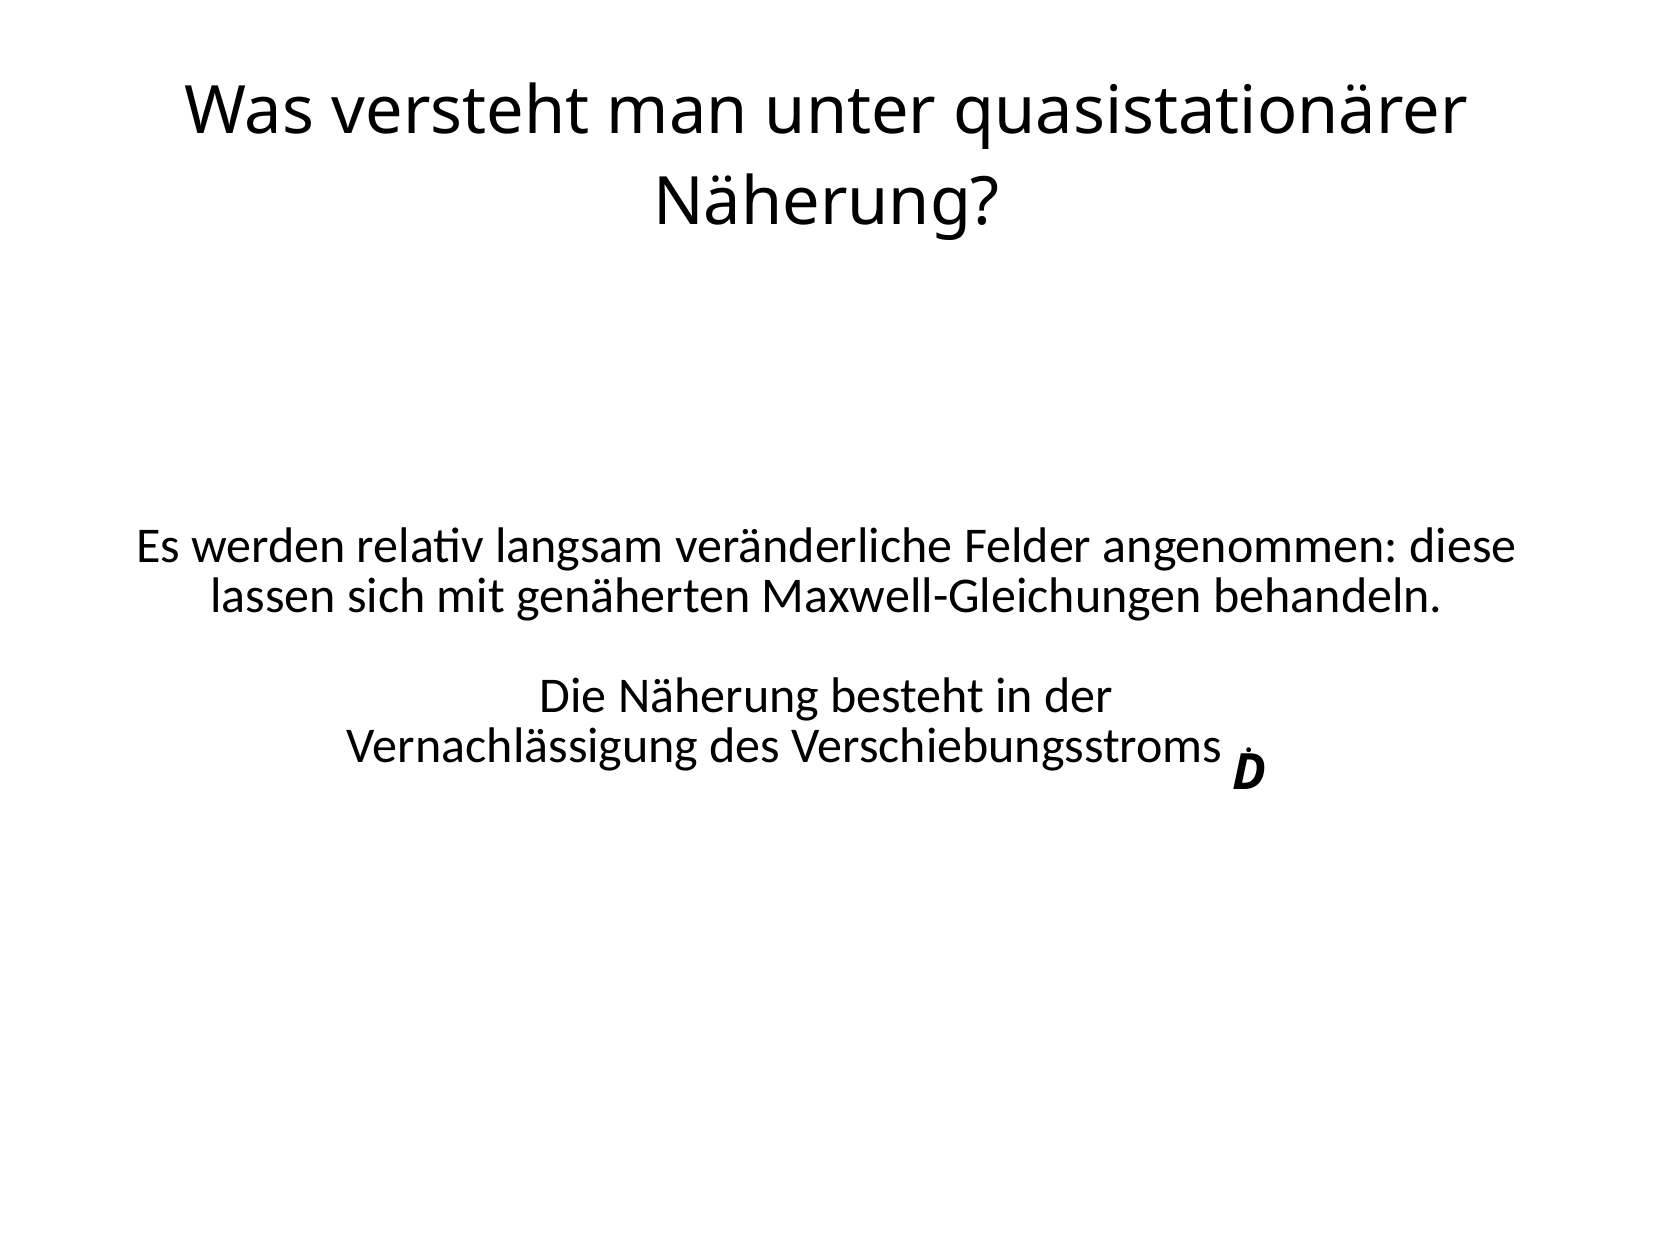

# Was versteht man unter quasistationärer Näherung?
Es werden relativ langsam veränderliche Felder angenommen: diese lassen sich mit genäherten Maxwell-Gleichungen behandeln.
Die Näherung besteht in der
Vernachlässigung des Verschiebungsstroms